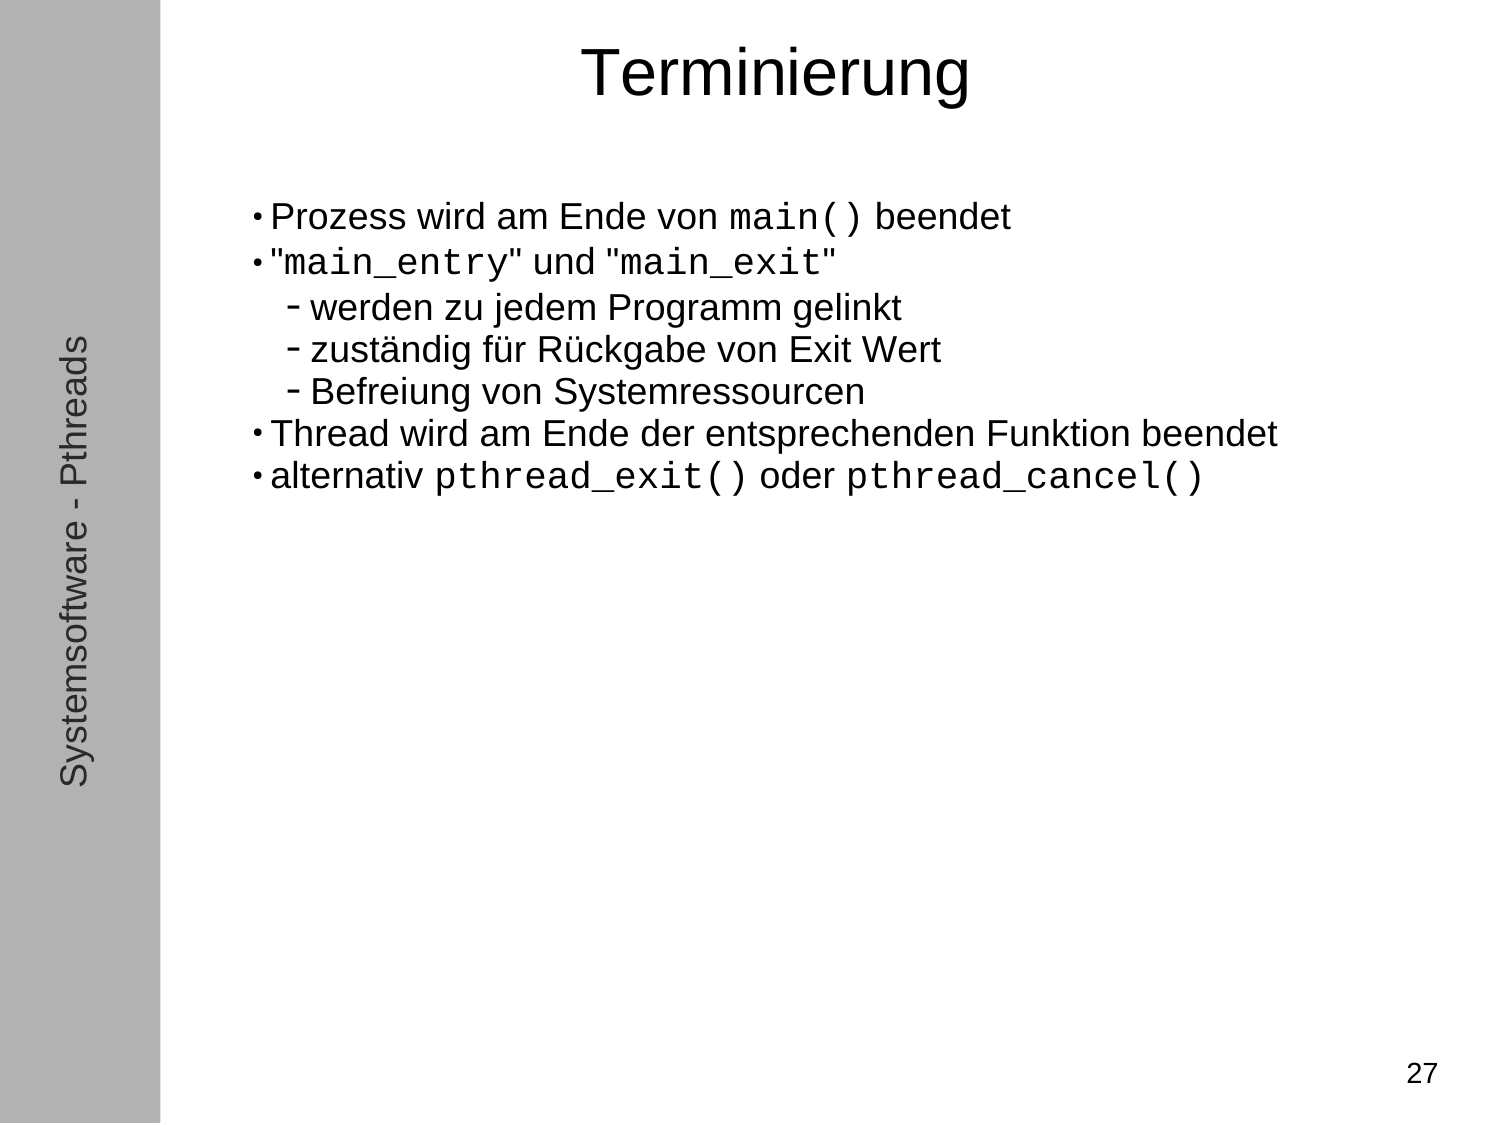

Terminierung
Prozess wird am Ende von main() beendet
"main_entry" und "main_exit"
werden zu jedem Programm gelinkt
zuständig für Rückgabe von Exit Wert
Befreiung von Systemressourcen
Thread wird am Ende der entsprechenden Funktion beendet
alternativ pthread_exit() oder pthread_cancel()
Systemsoftware - Pthreads